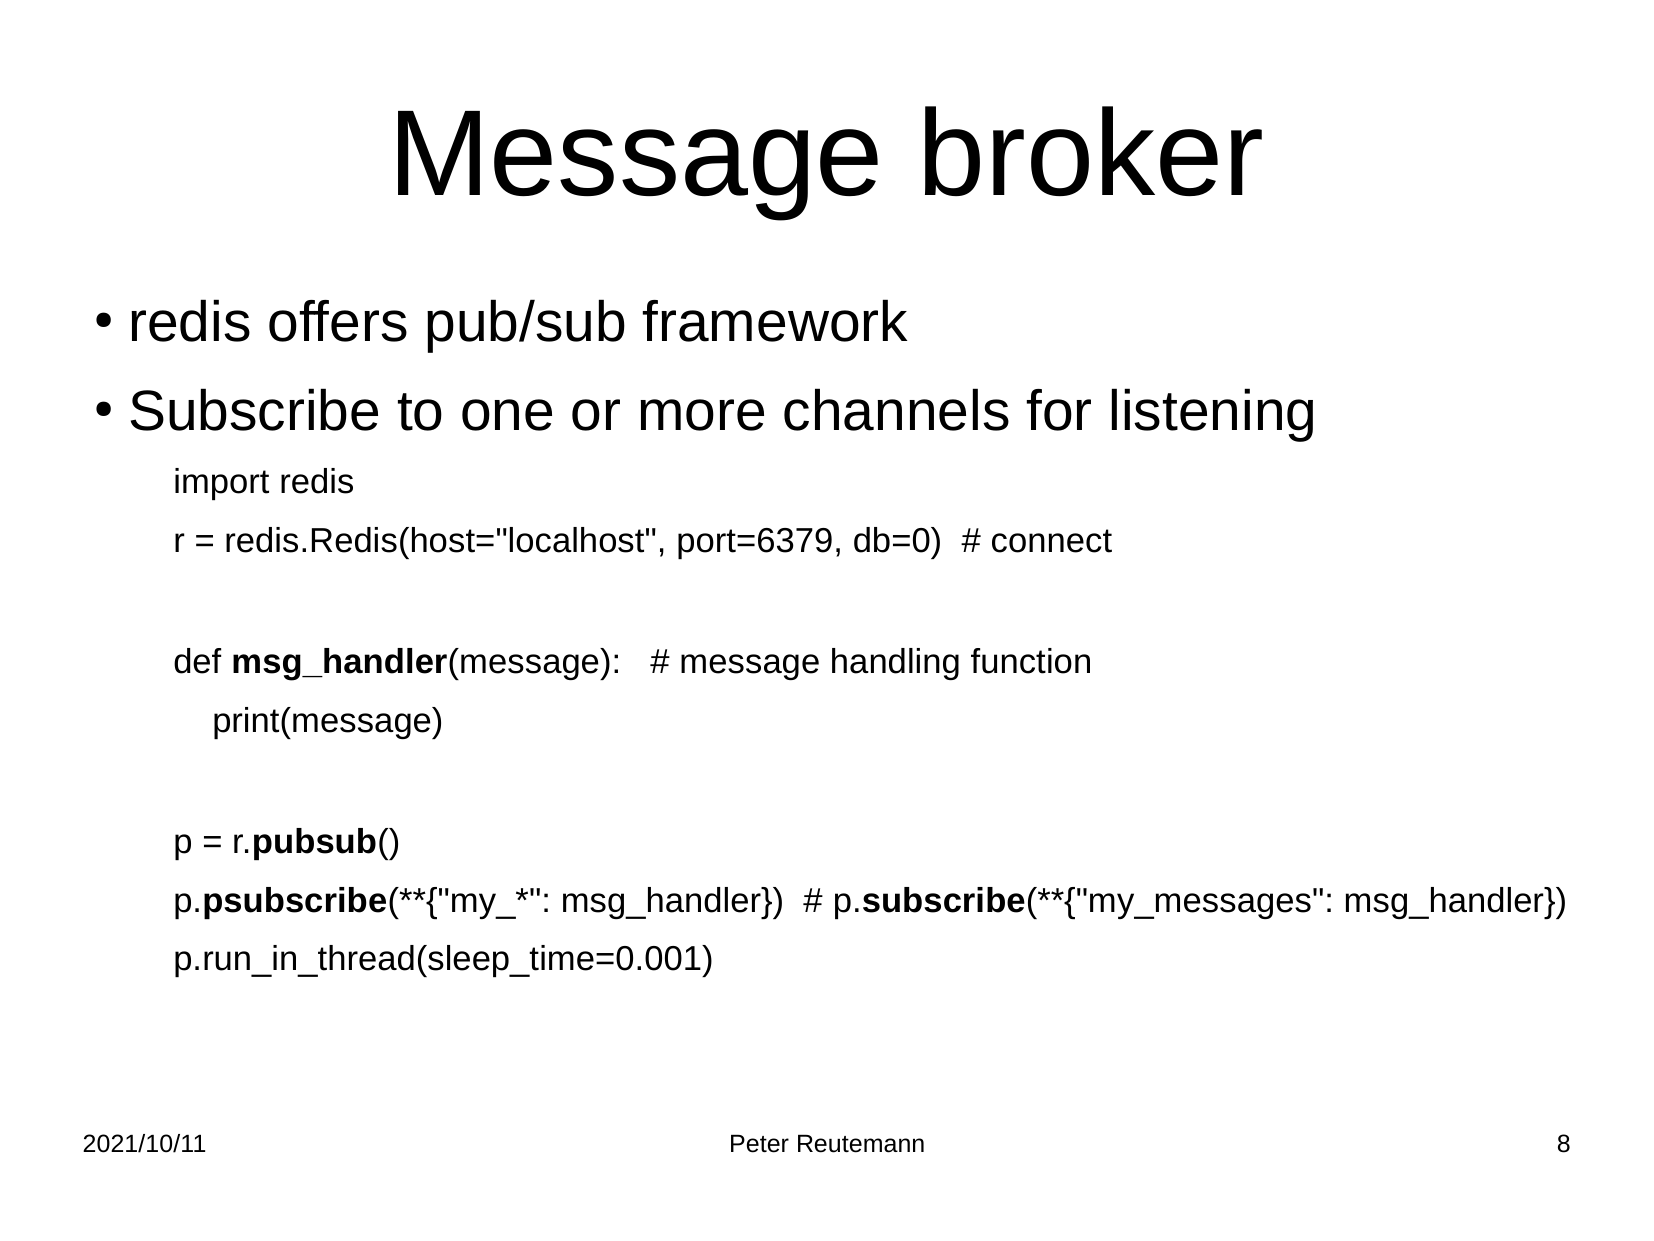

# Message broker
redis offers pub/sub framework
Subscribe to one or more channels for listening
import redis
r = redis.Redis(host="localhost", port=6379, db=0) # connect
def msg_handler(message): # message handling function
 print(message)
p = r.pubsub()
p.psubscribe(**{"my_*": msg_handler}) # p.subscribe(**{"my_messages": msg_handler})
p.run_in_thread(sleep_time=0.001)
2021/10/11
Peter Reutemann
8